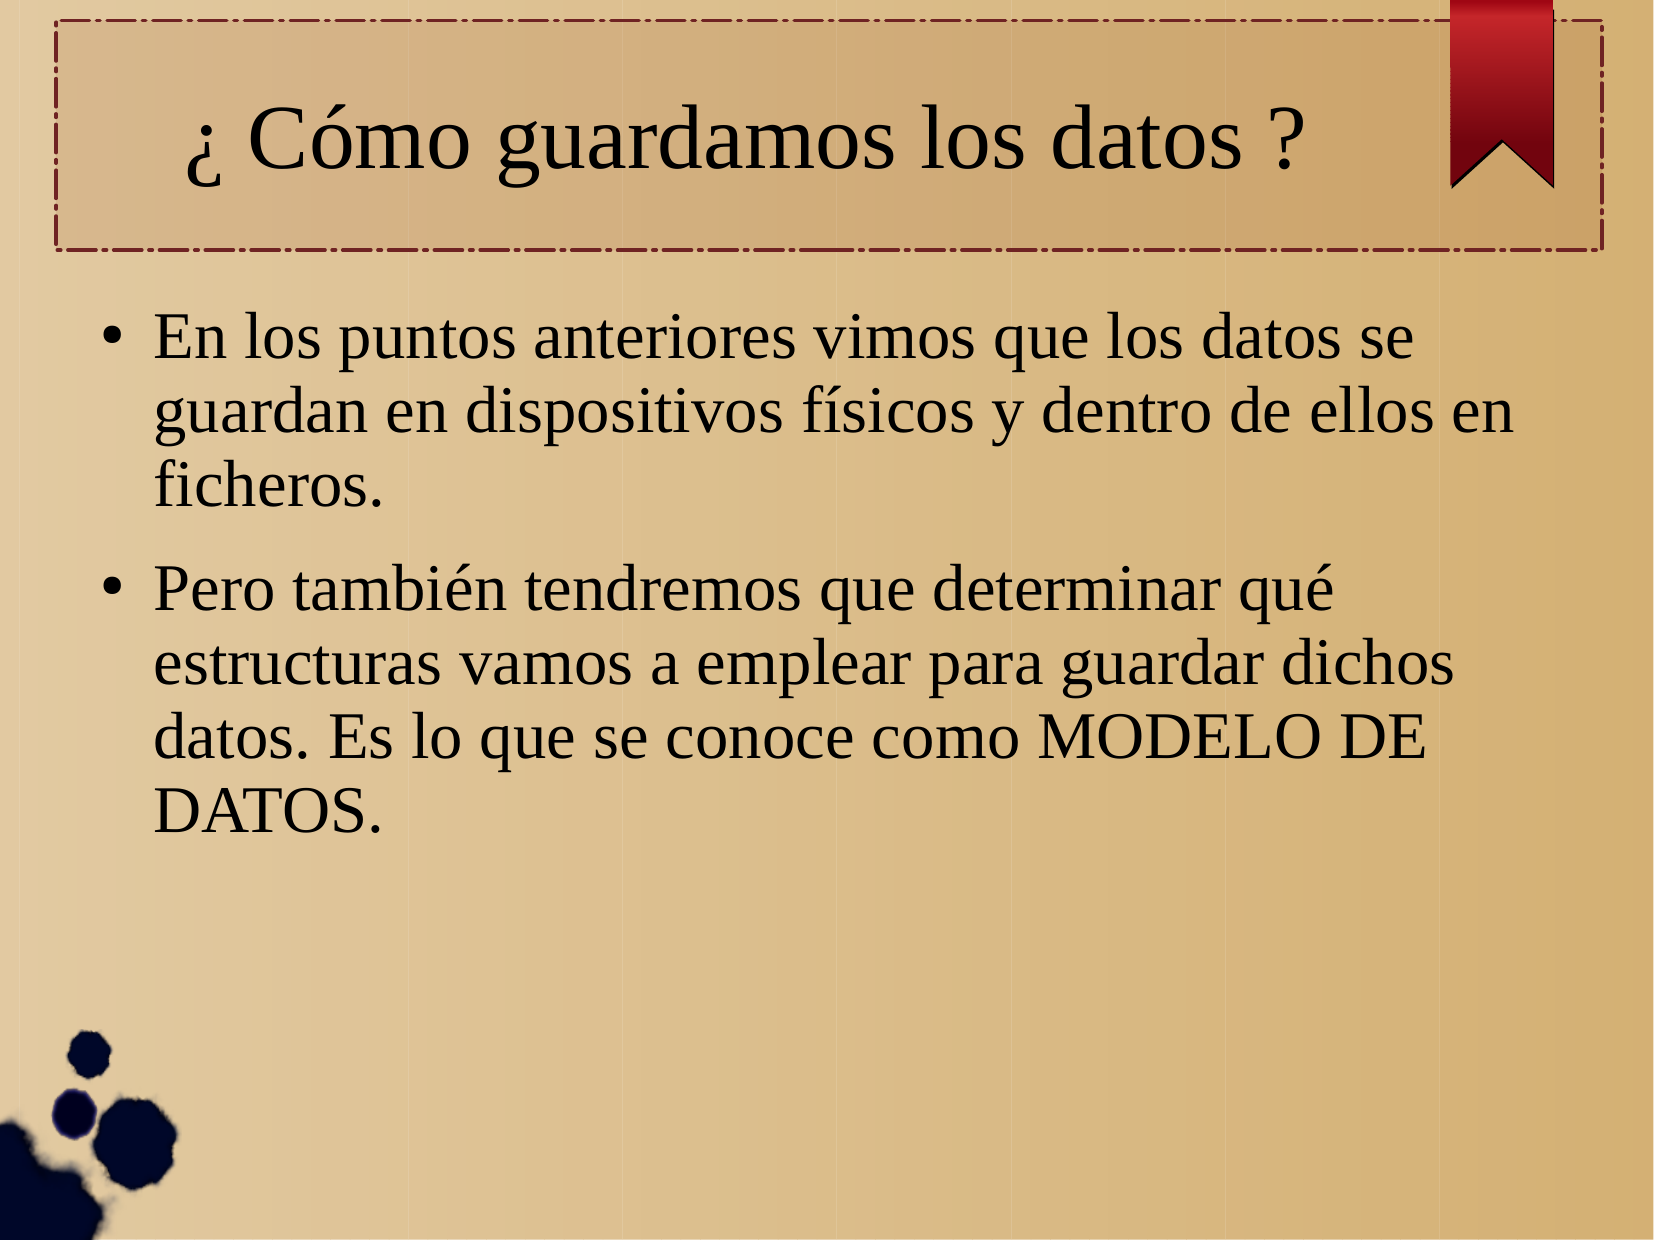

# ¿ Cómo guardamos los datos ?
En los puntos anteriores vimos que los datos se guardan en dispositivos físicos y dentro de ellos en ficheros.
Pero también tendremos que determinar qué estructuras vamos a emplear para guardar dichos datos. Es lo que se conoce como MODELO DE DATOS.